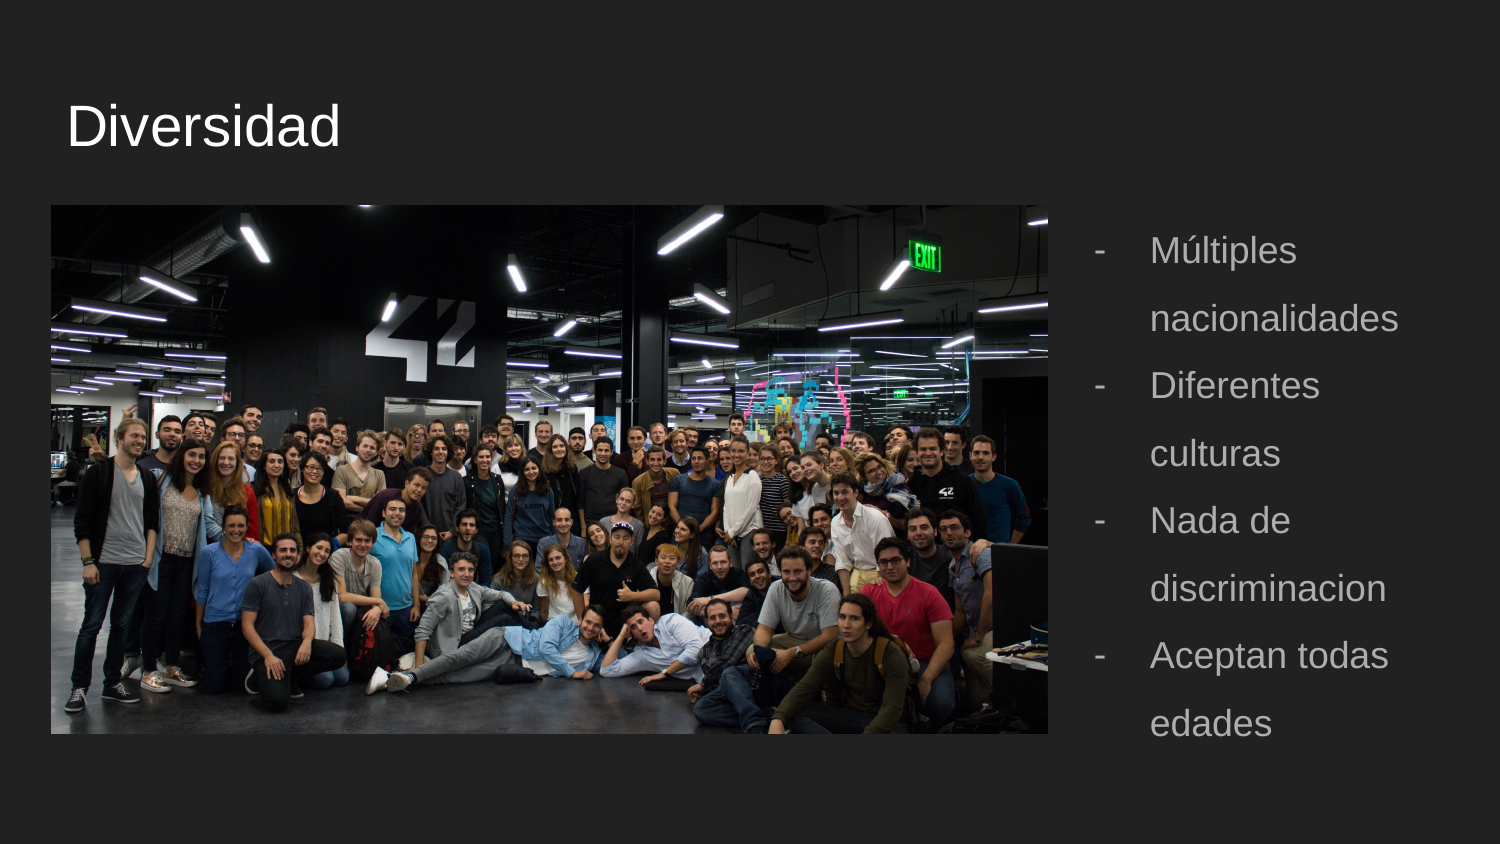

# Diversidad
Múltiples nacionalidades
Diferentes culturas
Nada de discriminacion
Aceptan todas edades